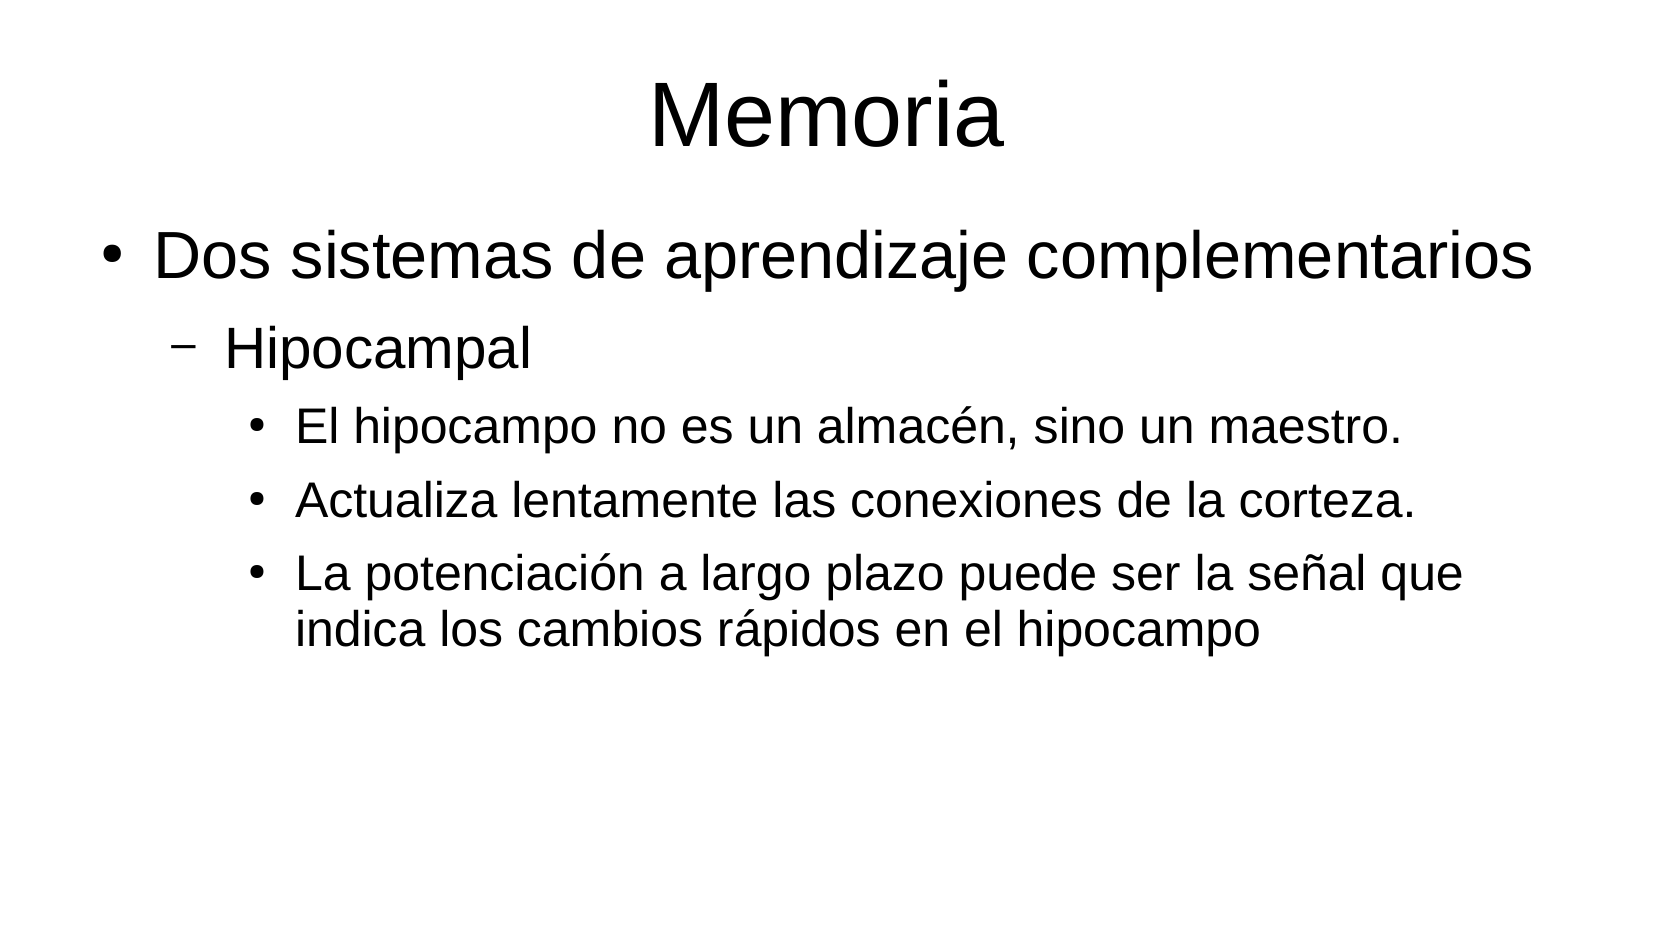

# Memoria
Dos sistemas de aprendizaje complementarios
Hipocampal
El hipocampo no es un almacén, sino un maestro.
Actualiza lentamente las conexiones de la corteza.
La potenciación a largo plazo puede ser la señal que indica los cambios rápidos en el hipocampo